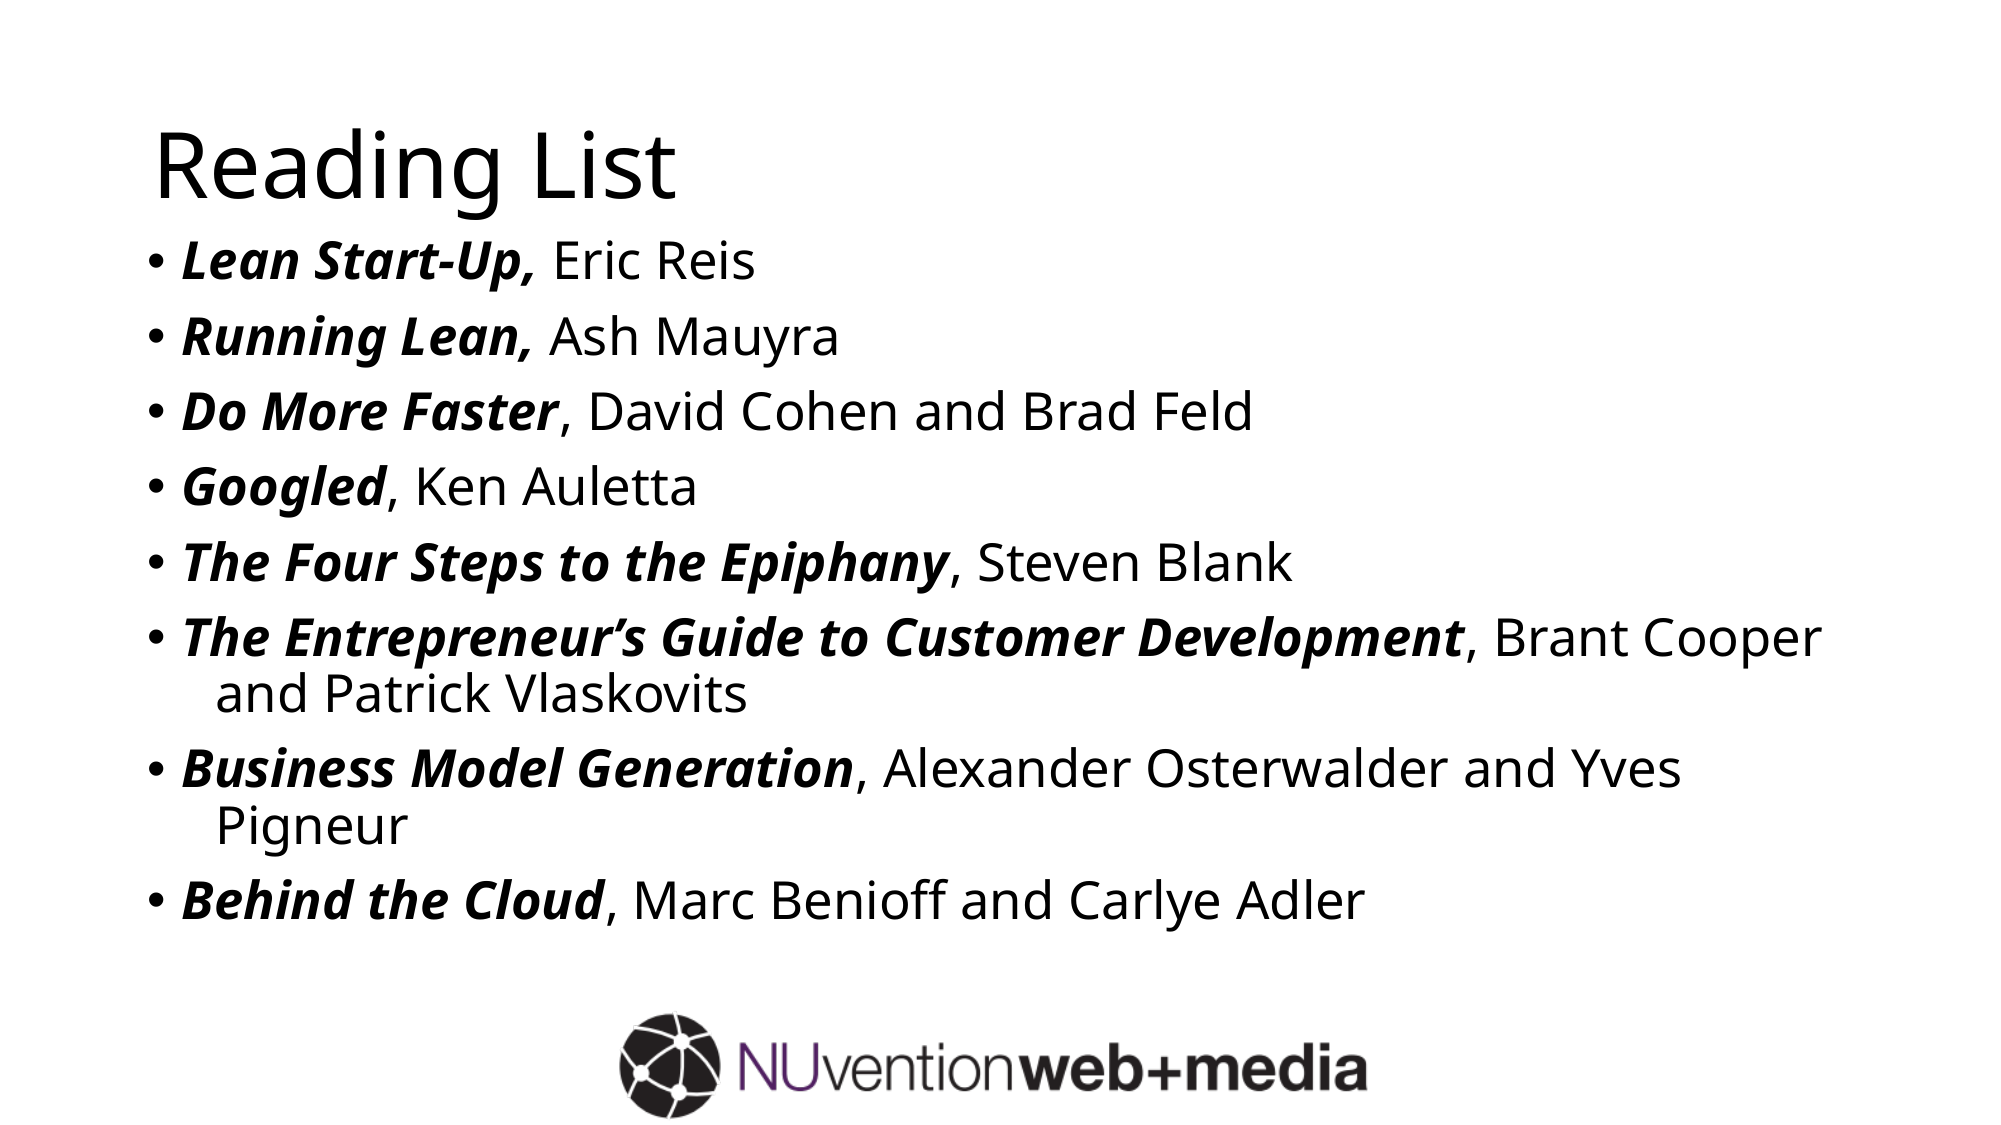

# Reading List
Lean Start-Up, Eric Reis
Running Lean, Ash Mauyra
Do More Faster, David Cohen and Brad Feld
Googled, Ken Auletta
The Four Steps to the Epiphany, Steven Blank
The Entrepreneur’s Guide to Customer Development, Brant Cooper and Patrick Vlaskovits
Business Model Generation, Alexander Osterwalder and Yves Pigneur
Behind the Cloud, Marc Benioff and Carlye Adler